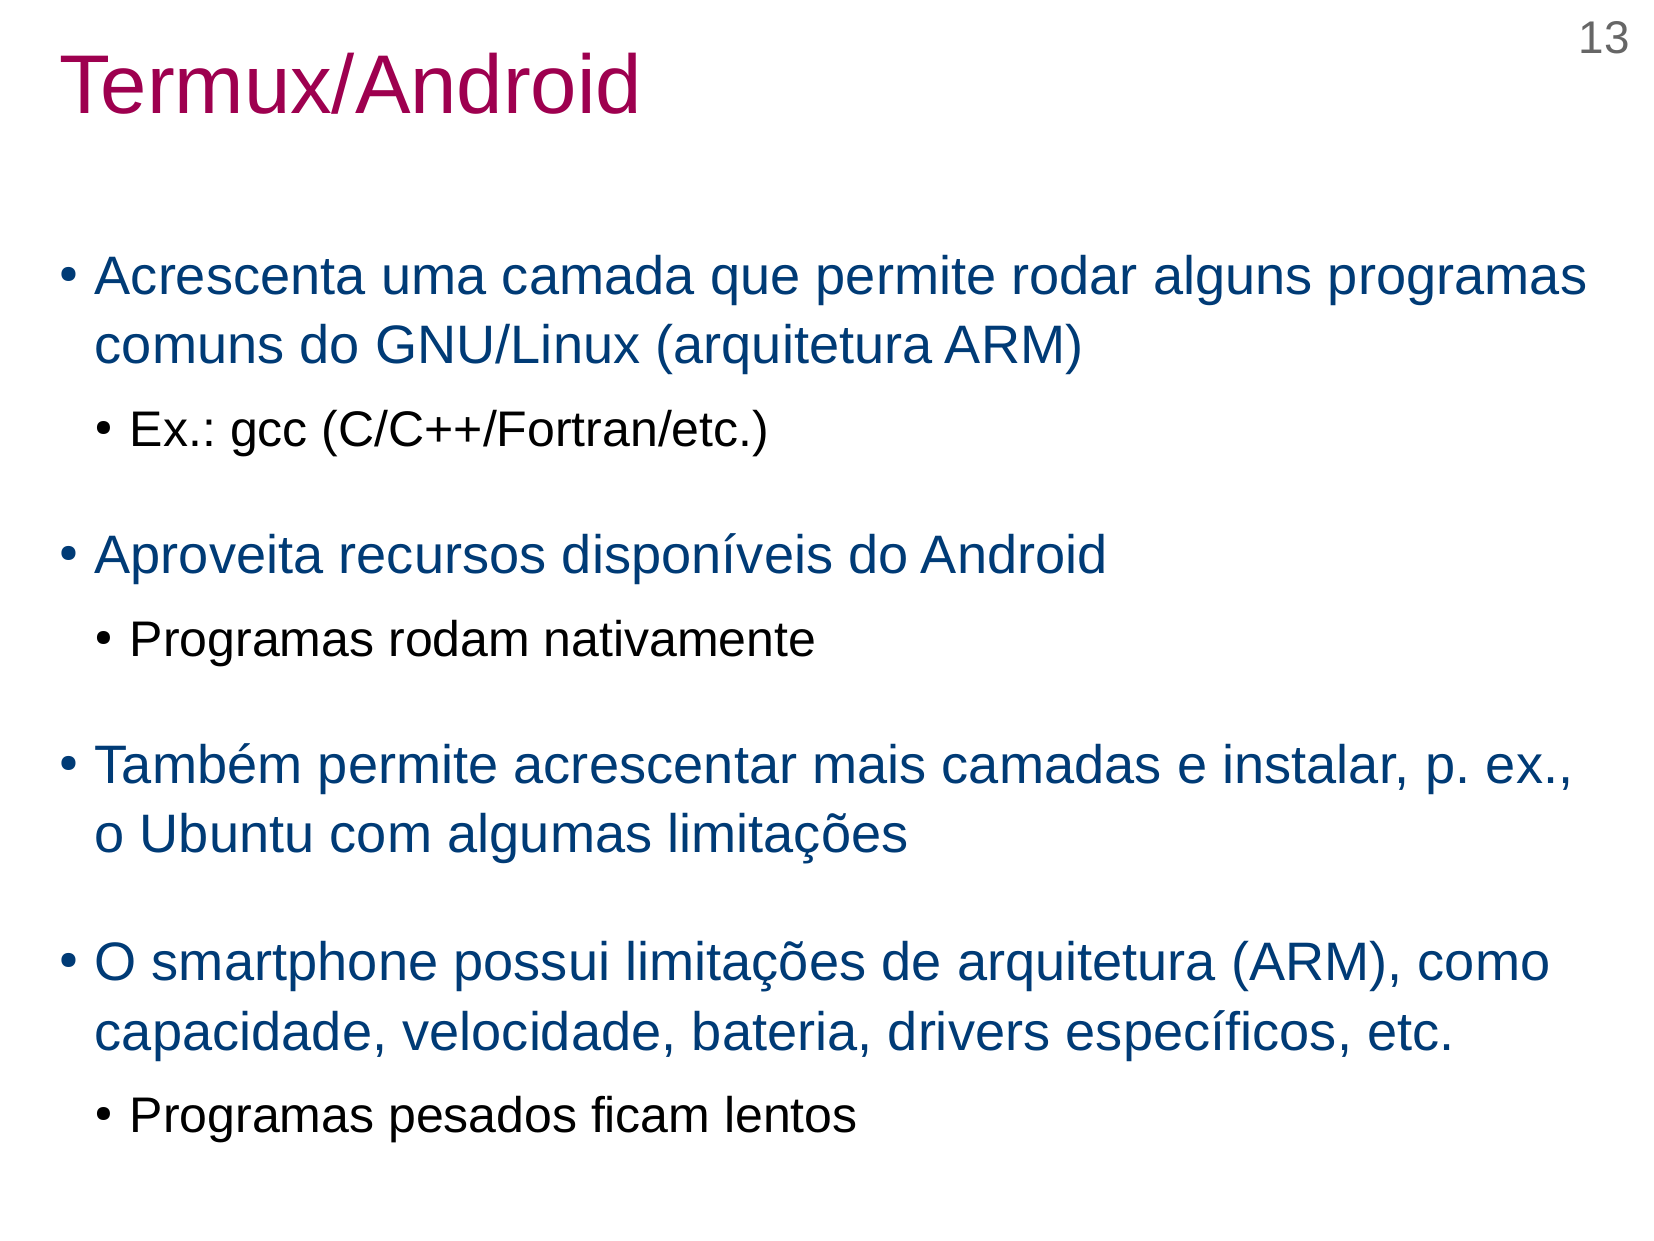

13
# Termux/Android
Acrescenta uma camada que permite rodar alguns programas comuns do GNU/Linux (arquitetura ARM)
Ex.: gcc (C/C++/Fortran/etc.)
Aproveita recursos disponíveis do Android
Programas rodam nativamente
Também permite acrescentar mais camadas e instalar, p. ex., o Ubuntu com algumas limitações
O smartphone possui limitações de arquitetura (ARM), como capacidade, velocidade, bateria, drivers específicos, etc.
Programas pesados ficam lentos